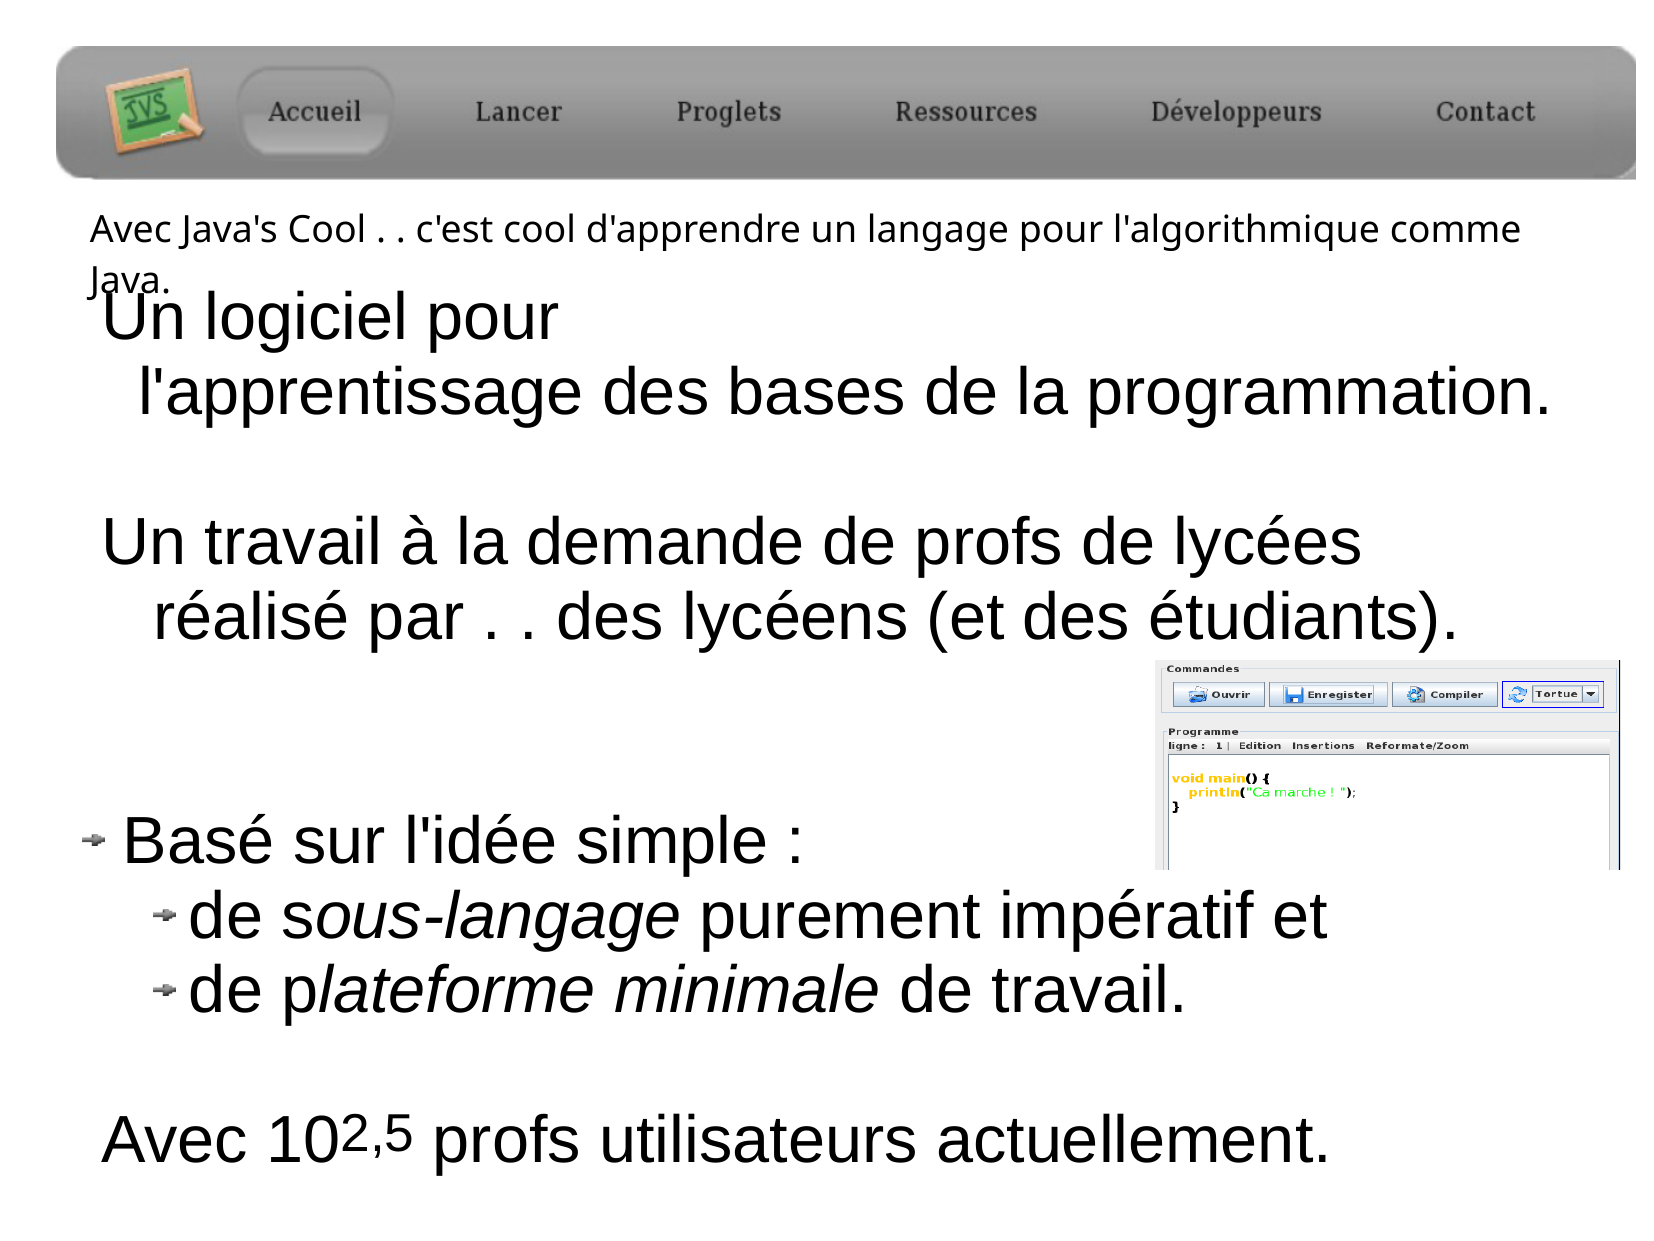

Avec Java's Cool . . c'est cool d'apprendre un langage pour l'algorithmique comme Java.
# Un logiciel pour l'apprentissage des bases de la programmation.
 Un travail à la demande de profs de lycées
réalisé par . . des lycéens (et des étudiants).
 Basé sur l'idée simple :
de sous-langage purement impératif et
de plateforme minimale de travail.
 Avec 102,5 profs utilisateurs actuellement.
http://javascool.fr